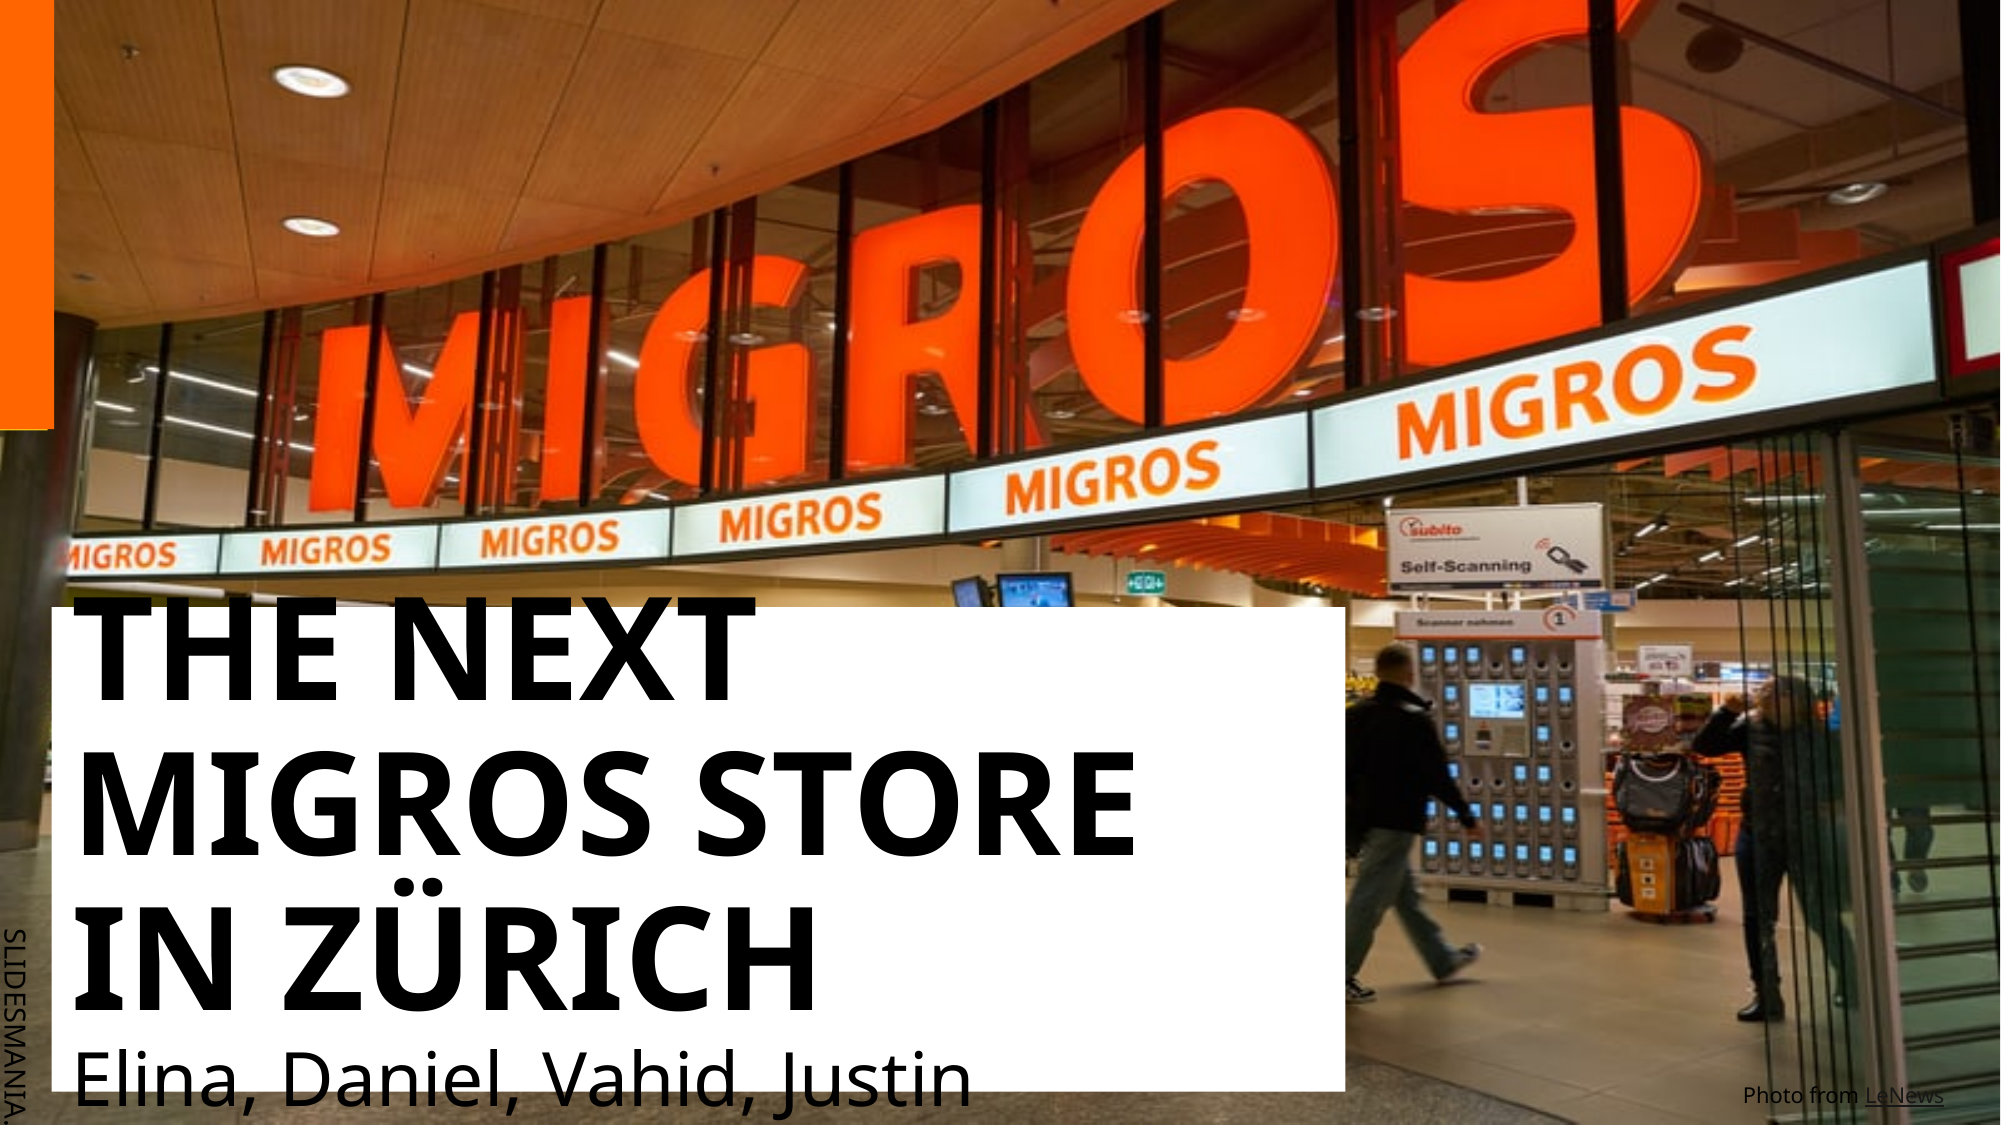

# THE NEXT MIGROS STORE IN ZÜRICH Elina, Daniel, Vahid, Justin
Photo from LeNews